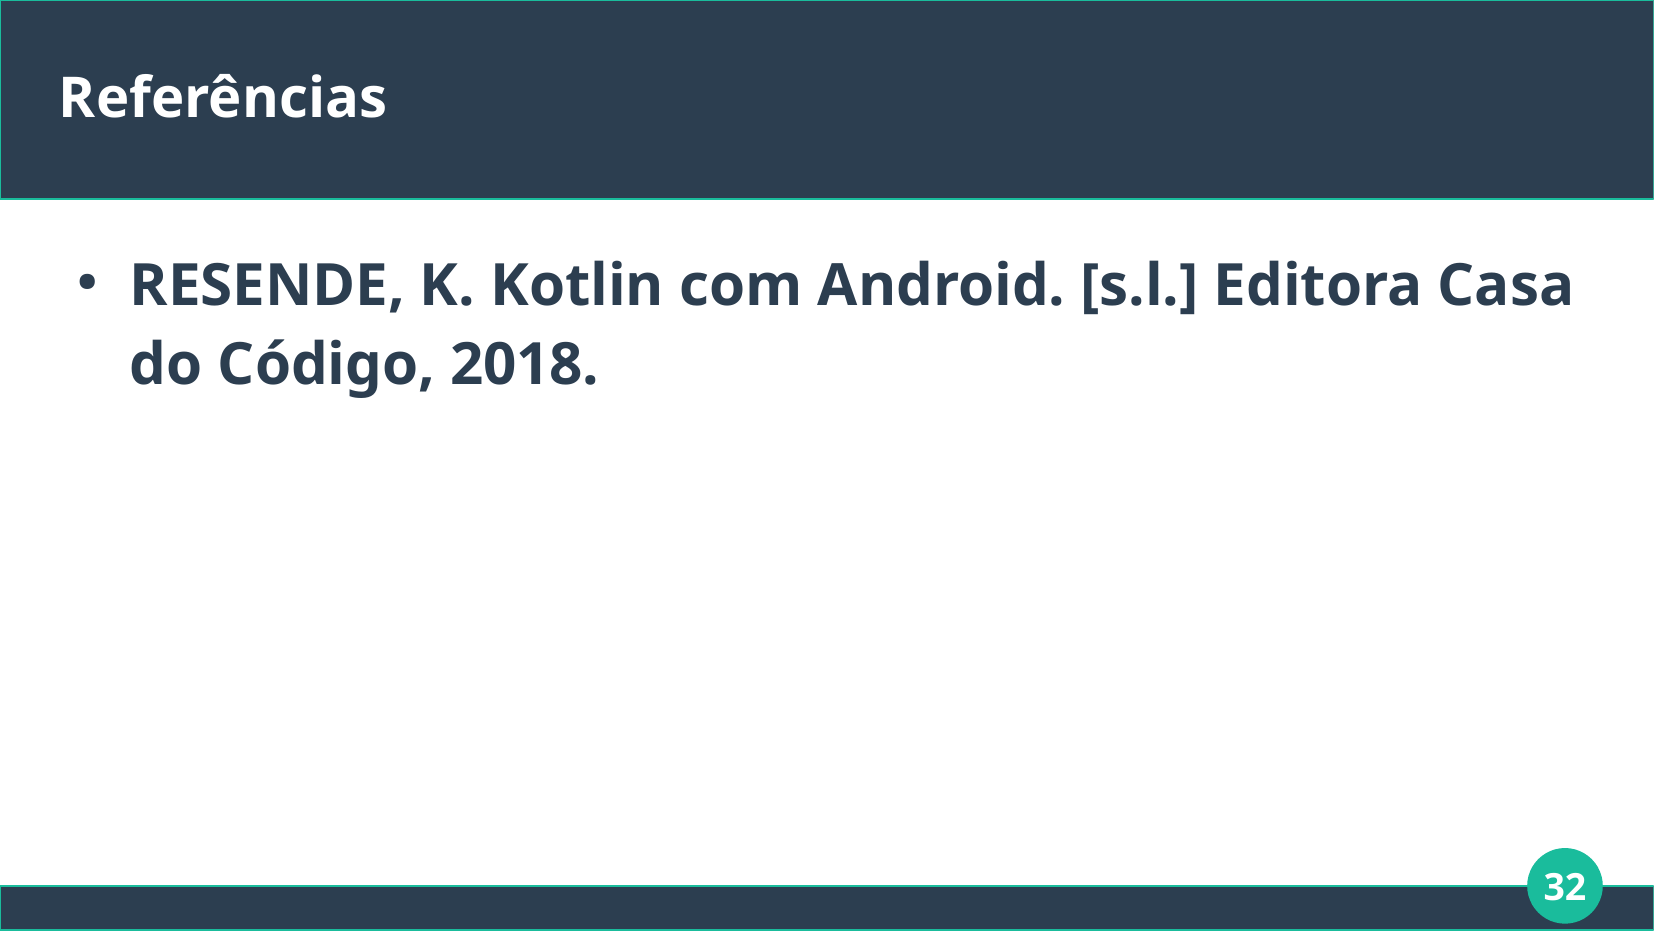

# Referências
RESENDE, K. Kotlin com Android. [s.l.] Editora Casa do Código, 2018.
32